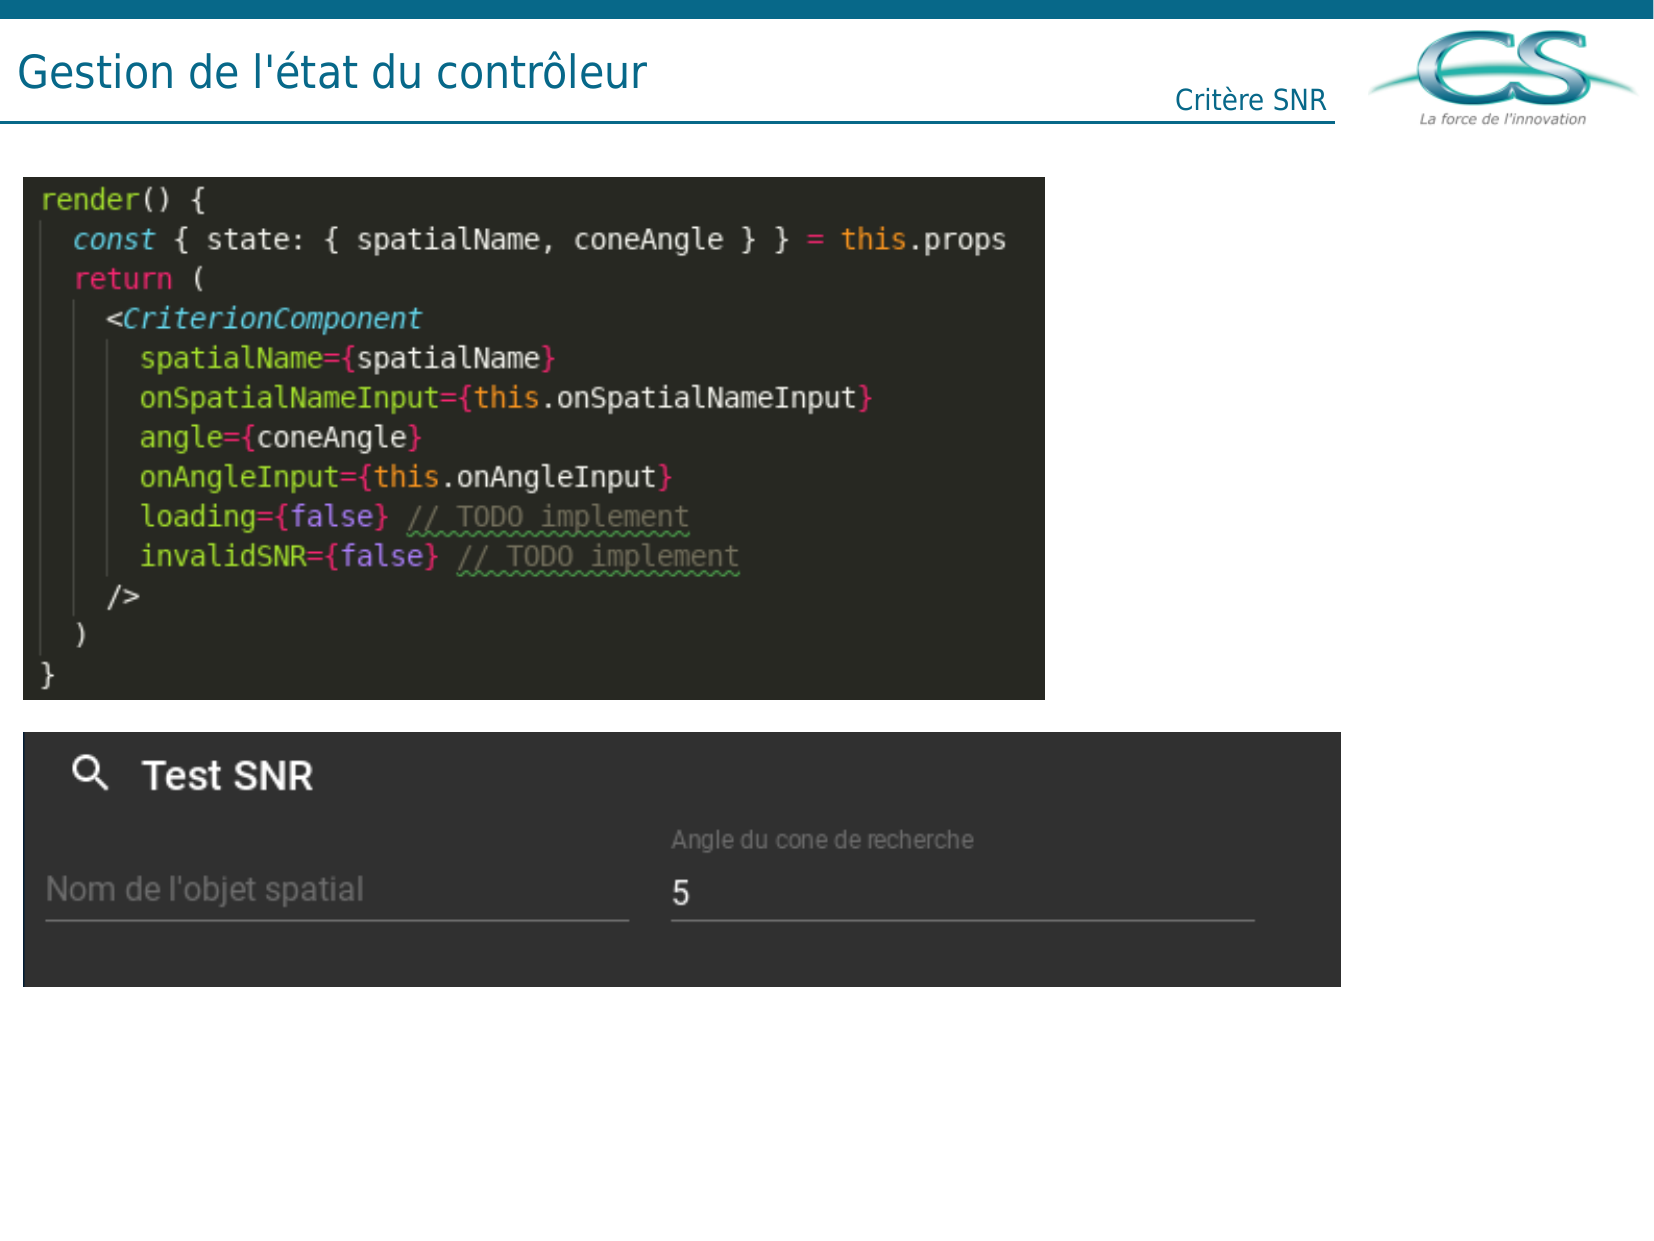

Gestion de l'état du contrôleur
Critère SNR